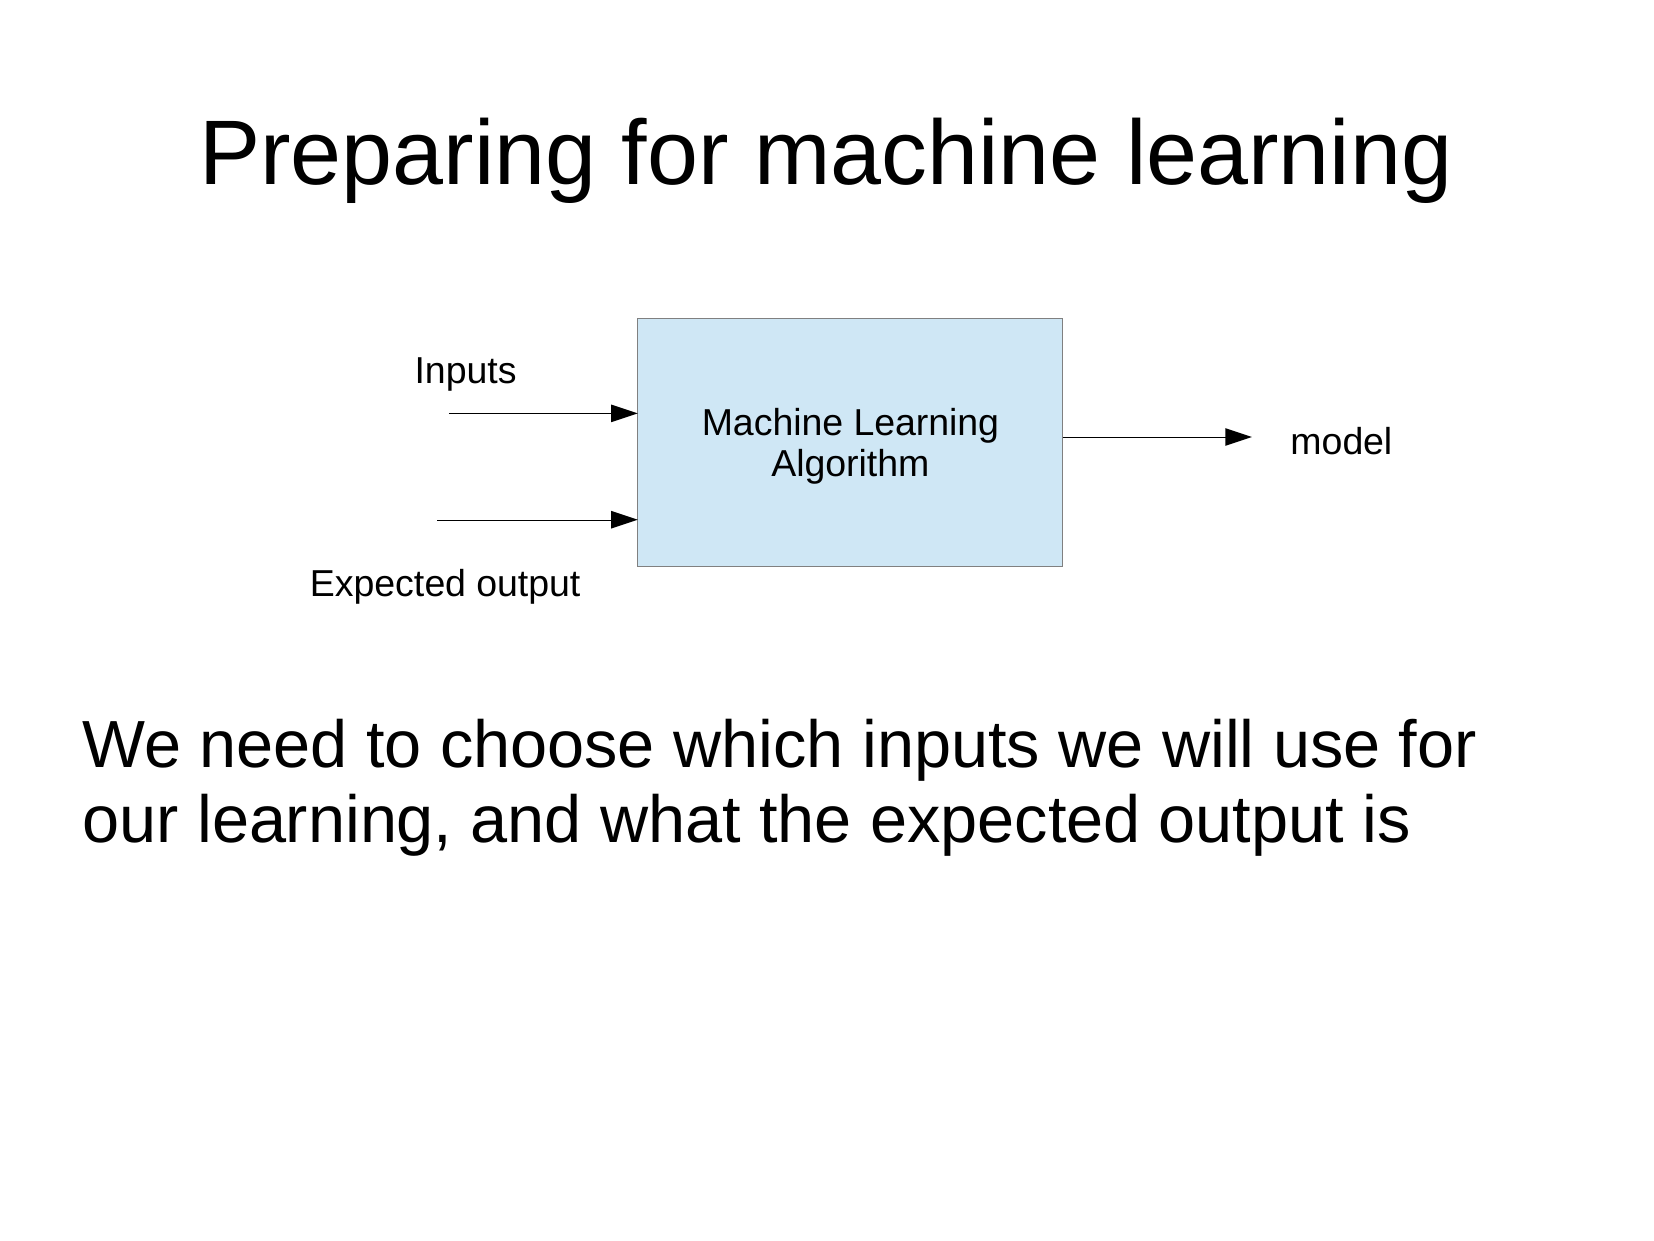

# Preparing for machine learning
We need to choose which inputs we will use for our learning, and what the expected output is
Machine Learning
Algorithm
Inputs
model
Expected output